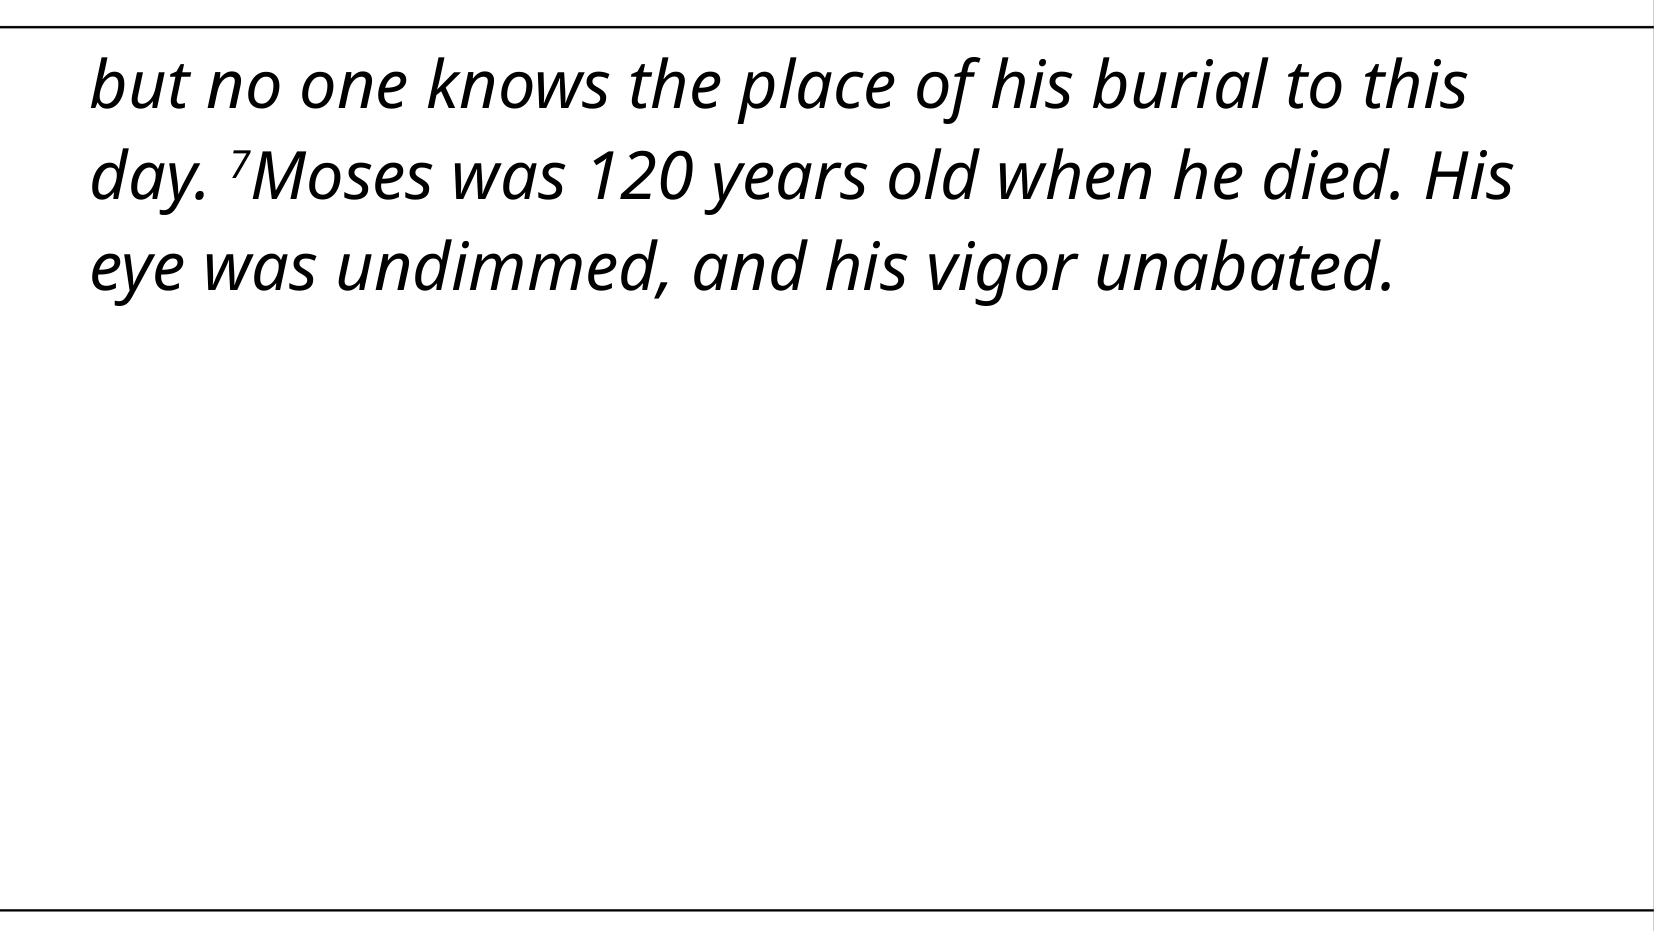

but no one knows the place of his burial to this day. 7Moses was 120 years old when he died. His eye was undimmed, and his vigor unabated.